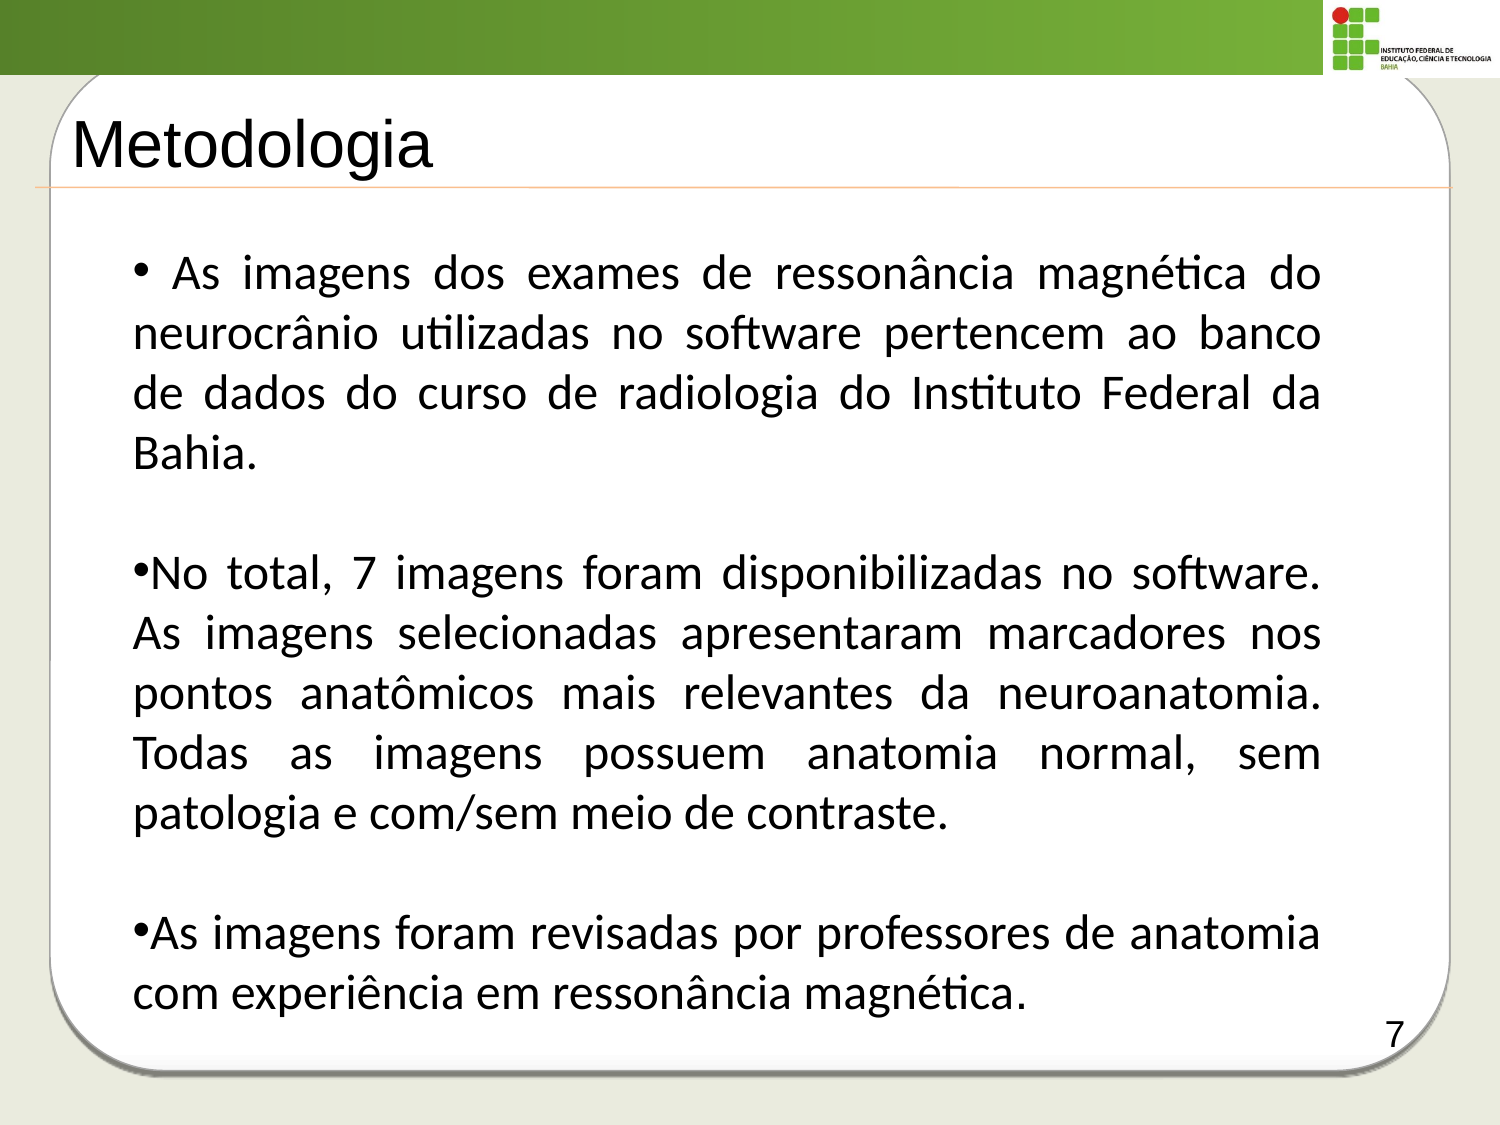

Metodologia
 As imagens dos exames de ressonância magnética do neurocrânio utilizadas no software pertencem ao banco de dados do curso de radiologia do Instituto Federal da Bahia.
No total, 7 imagens foram disponibilizadas no software. As imagens selecionadas apresentaram marcadores nos pontos anatômicos mais relevantes da neuroanatomia. Todas as imagens possuem anatomia normal, sem patologia e com/sem meio de contraste.
As imagens foram revisadas por professores de anatomia com experiência em ressonância magnética.